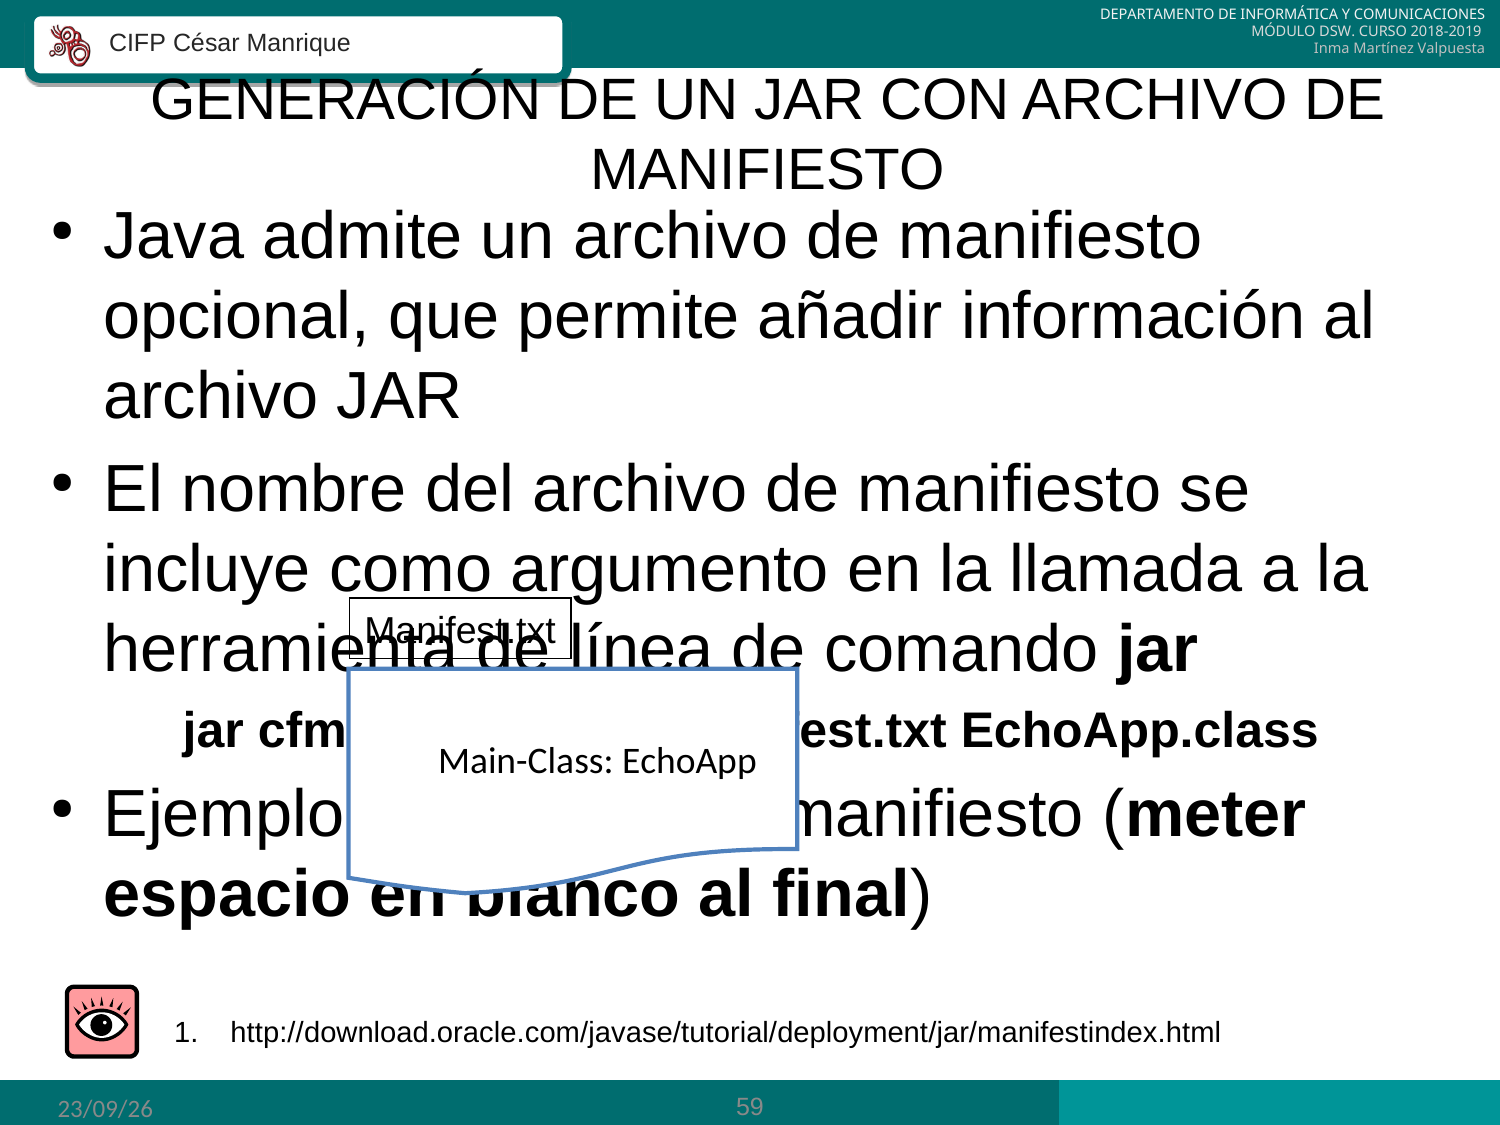

# GENERACIÓN DE UN JAR CON ARCHIVO DE MANIFIESTO
Java admite un archivo de manifiesto opcional, que permite añadir información al archivo JAR
El nombre del archivo de manifiesto se incluye como argumento en la llamada a la herramienta de línea de comando jar
jar cfm EchoApp.jar Manifest.txt EchoApp.class
Ejemplo de archivo de manifiesto (meter espacio en blanco al final)
Manifest.txt
Main-Class: EchoApp
http://download.oracle.com/javase/tutorial/deployment/jar/manifestindex.html